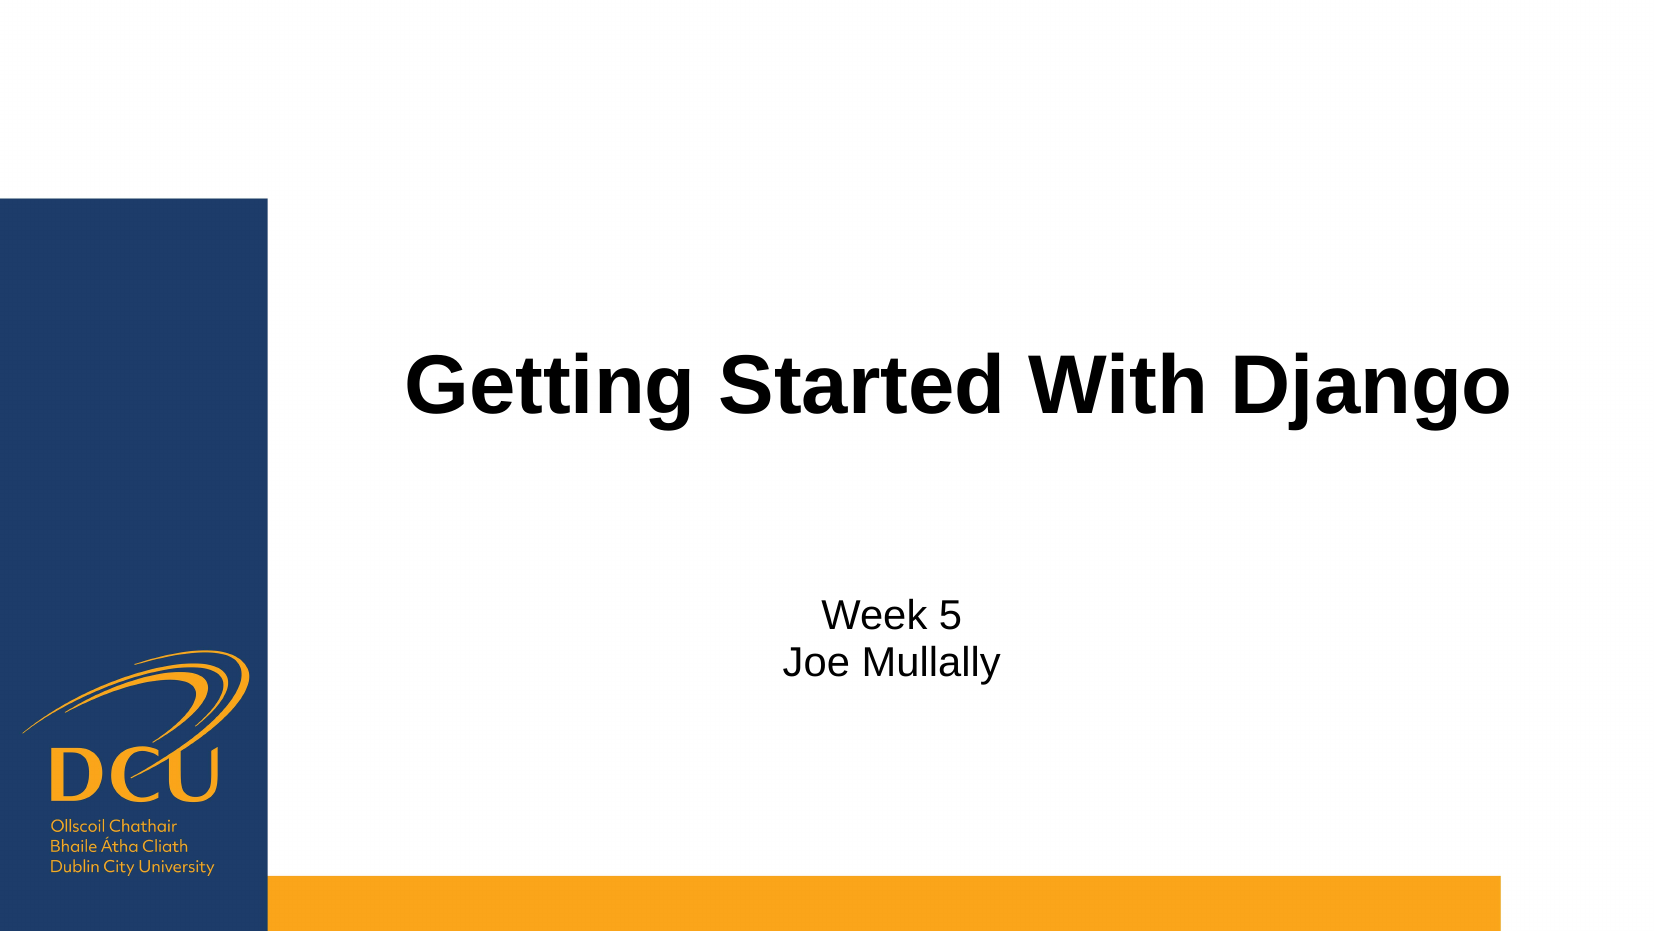

Getting Started With Django
Week 5
Joe Mullally